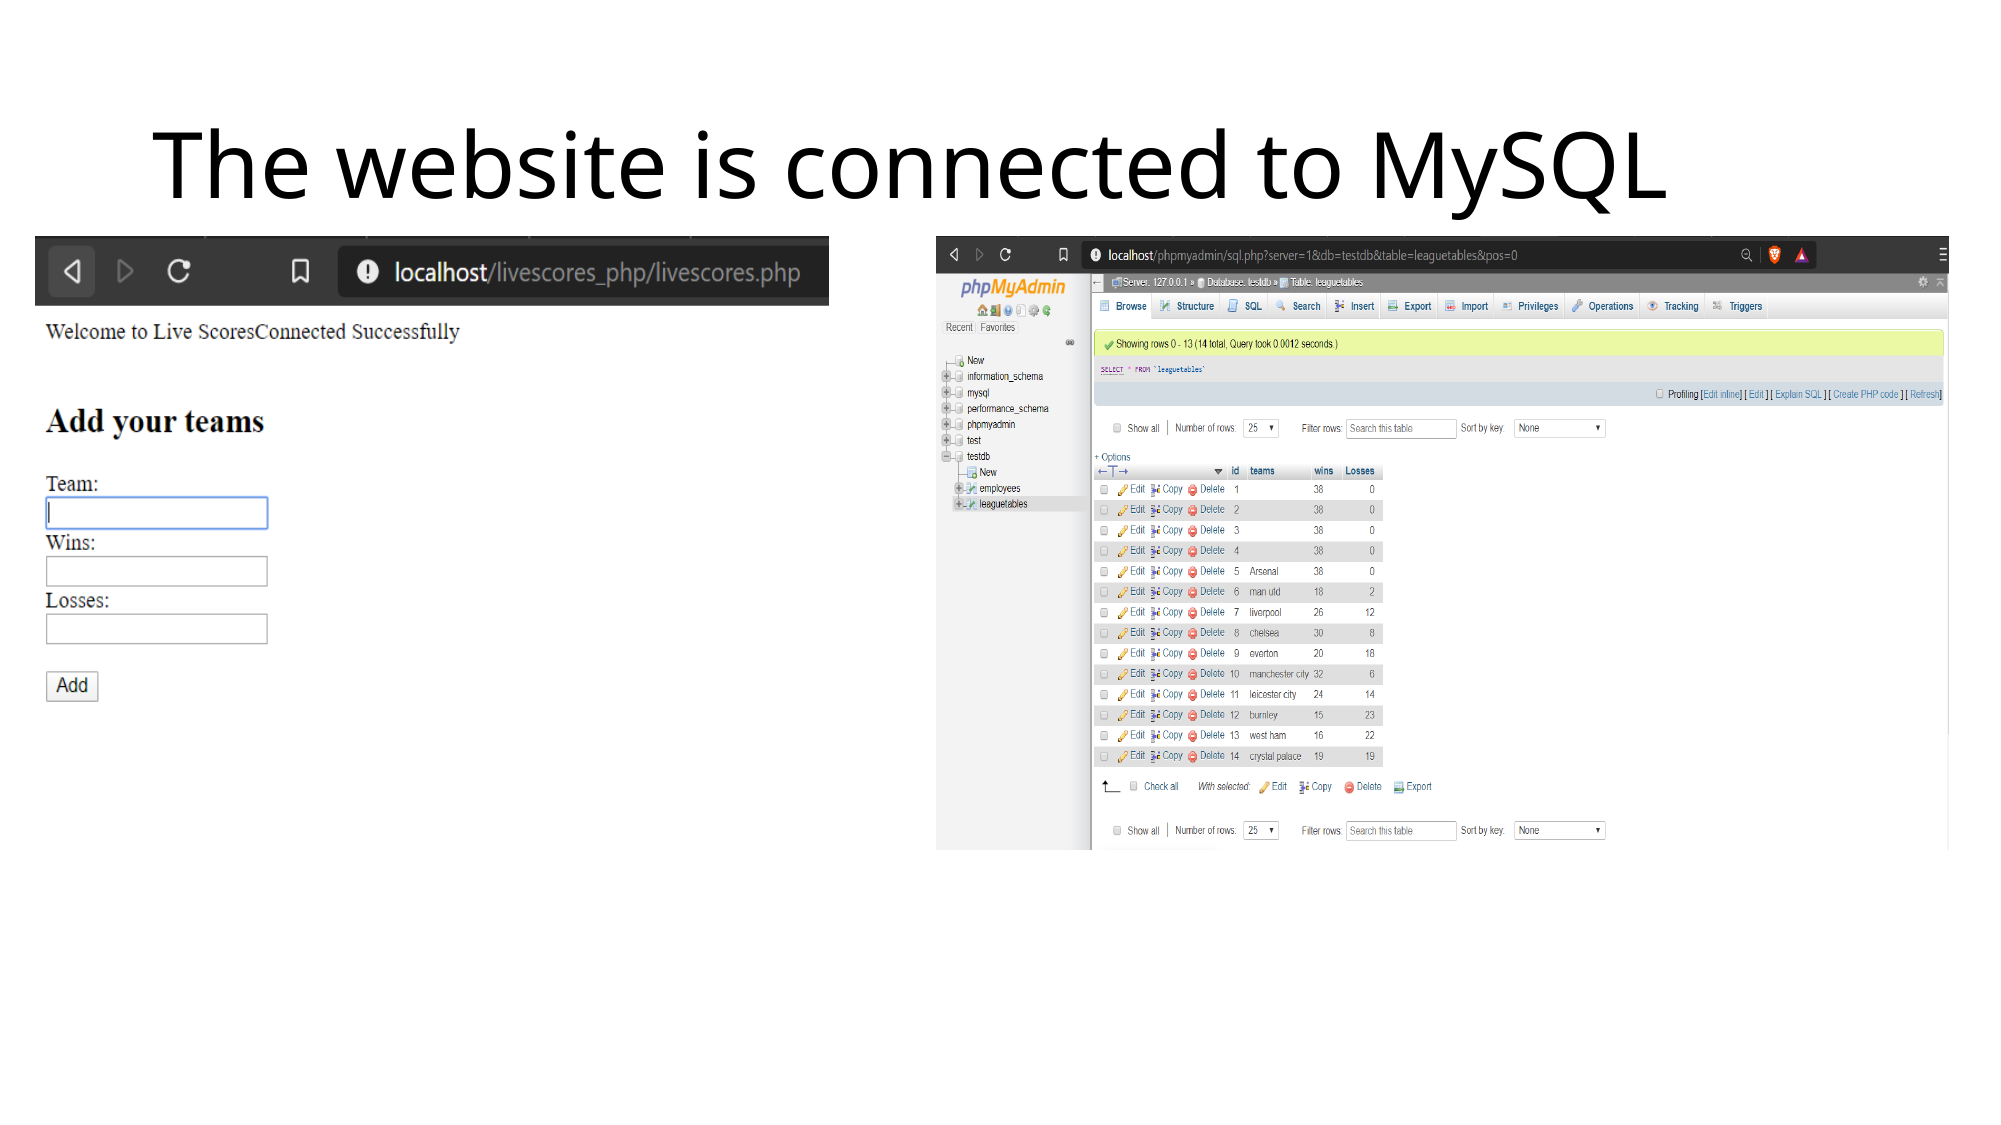

# The website is connected to MySQL